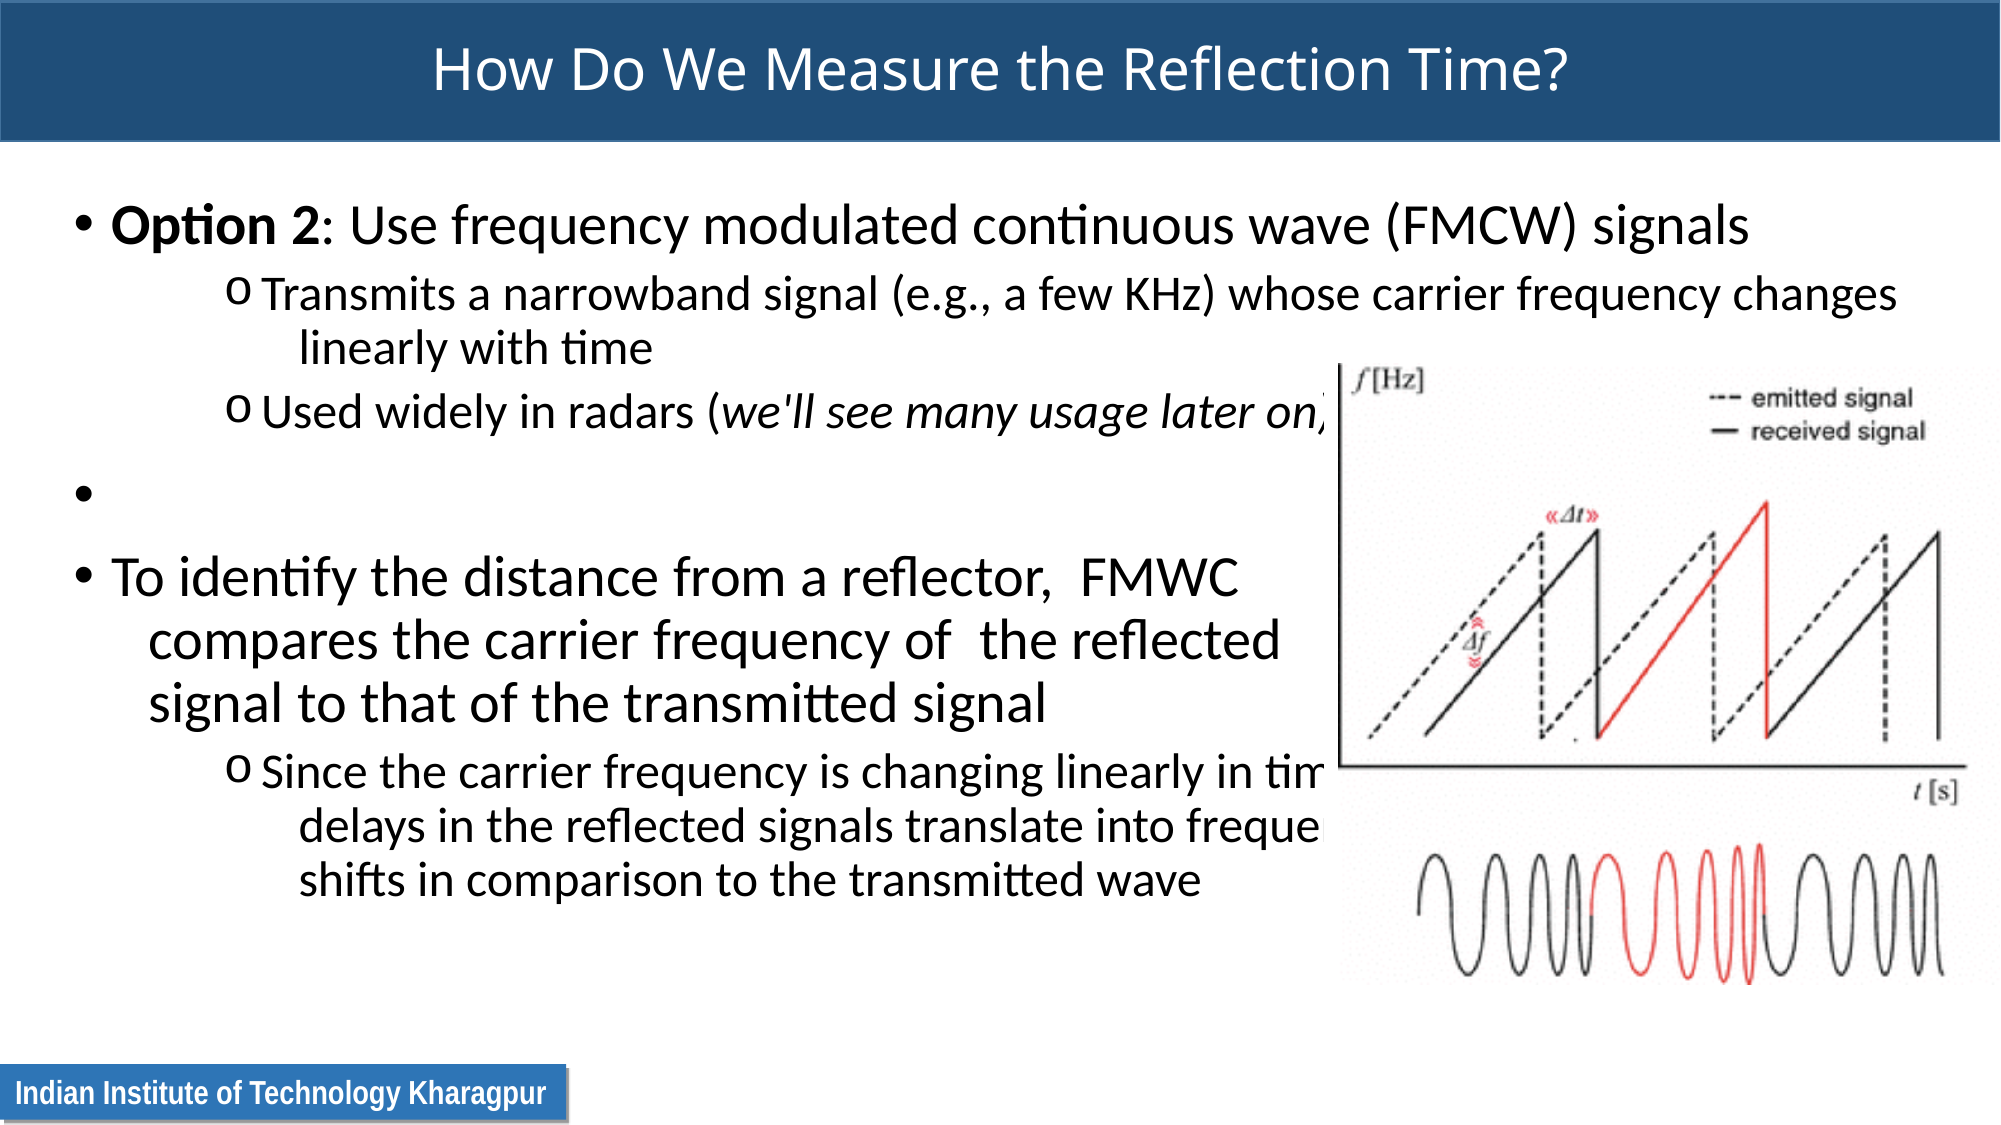

How Do We Measure the Reflection Time?
# Option 2: Use frequency modulated continuous wave (FMCW) signals
Transmits a narrowband signal (e.g., a few KHz) whose carrier frequency changes linearly with time
Used widely in radars (we'll see many usage later on)
To identify the distance from a reflector, FMWC
compares the carrier frequency of the reflected
signal to that of the transmitted signal
Since the carrier frequency is changing linearly in time,
delays in the reflected signals translate into frequency
shifts in comparison to the transmitted wave